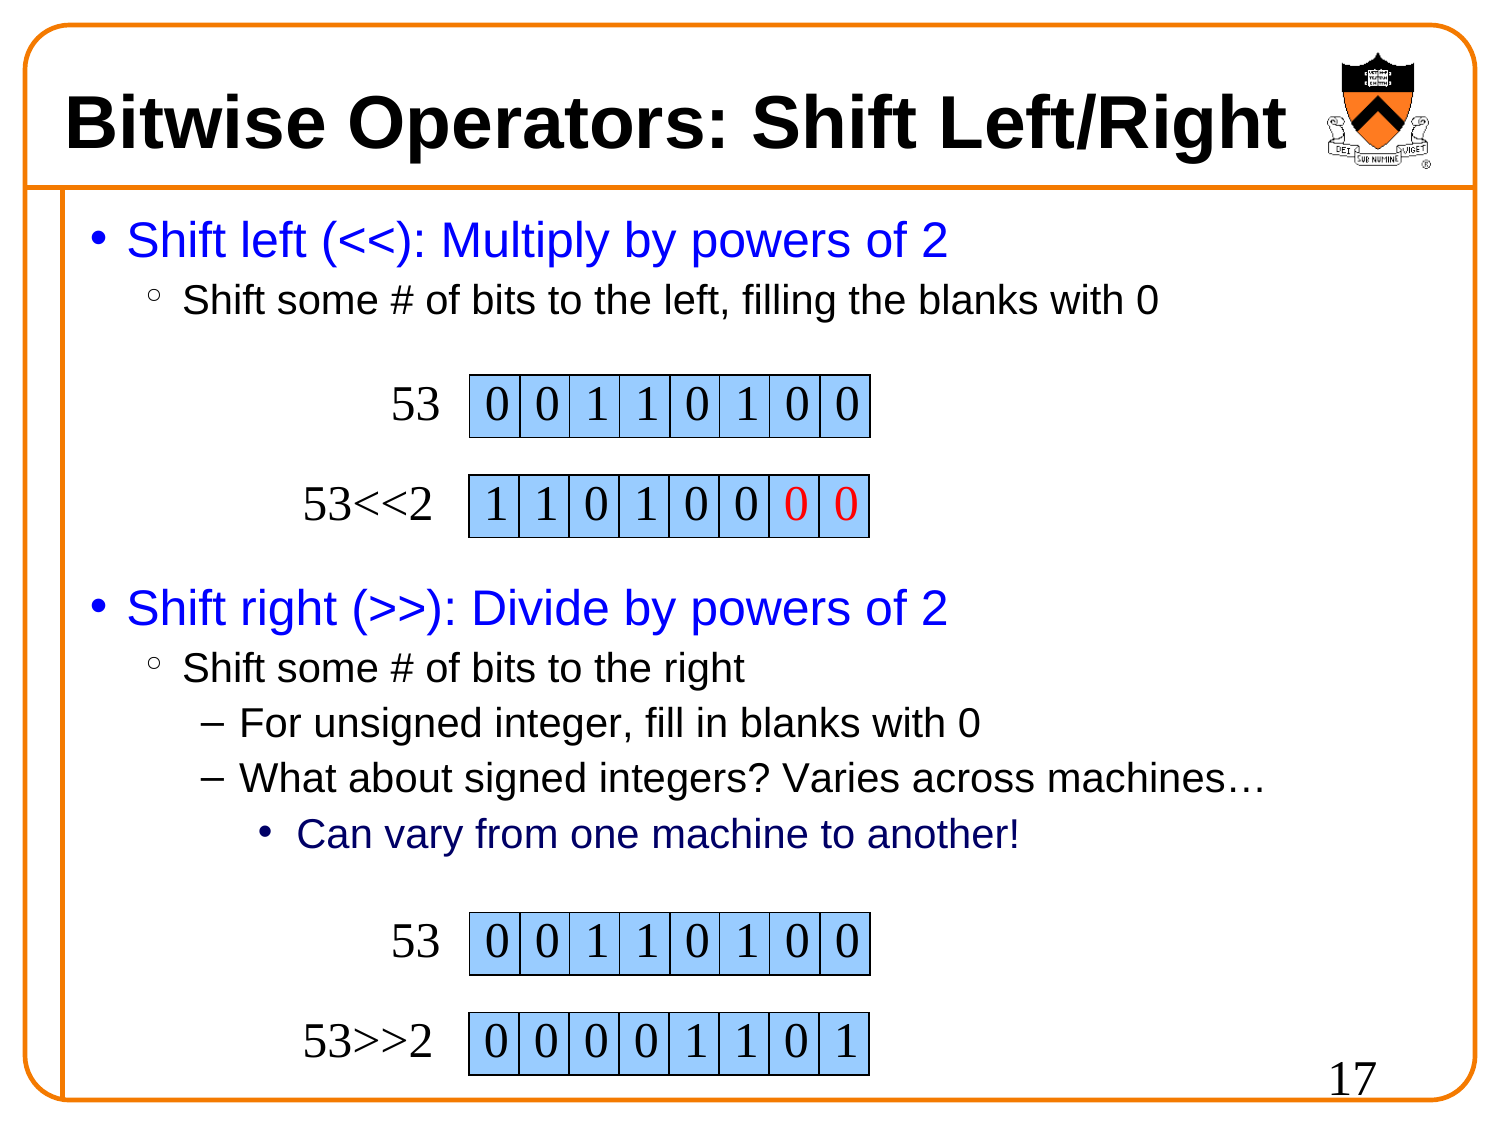

# Bitwise Operators: Shift Left/Right
Shift left (<<): Multiply by powers of 2
Shift some # of bits to the left, filling the blanks with 0
Shift right (>>): Divide by powers of 2
Shift some # of bits to the right
For unsigned integer, fill in blanks with 0
What about signed integers? Varies across machines…
Can vary from one machine to another!
53
0
0
1
1
0
1
0
0
53<<2
1
1
0
1
0
0
0
0
53
0
0
1
1
0
1
0
0
53>>2
0
0
0
0
1
1
0
1
17